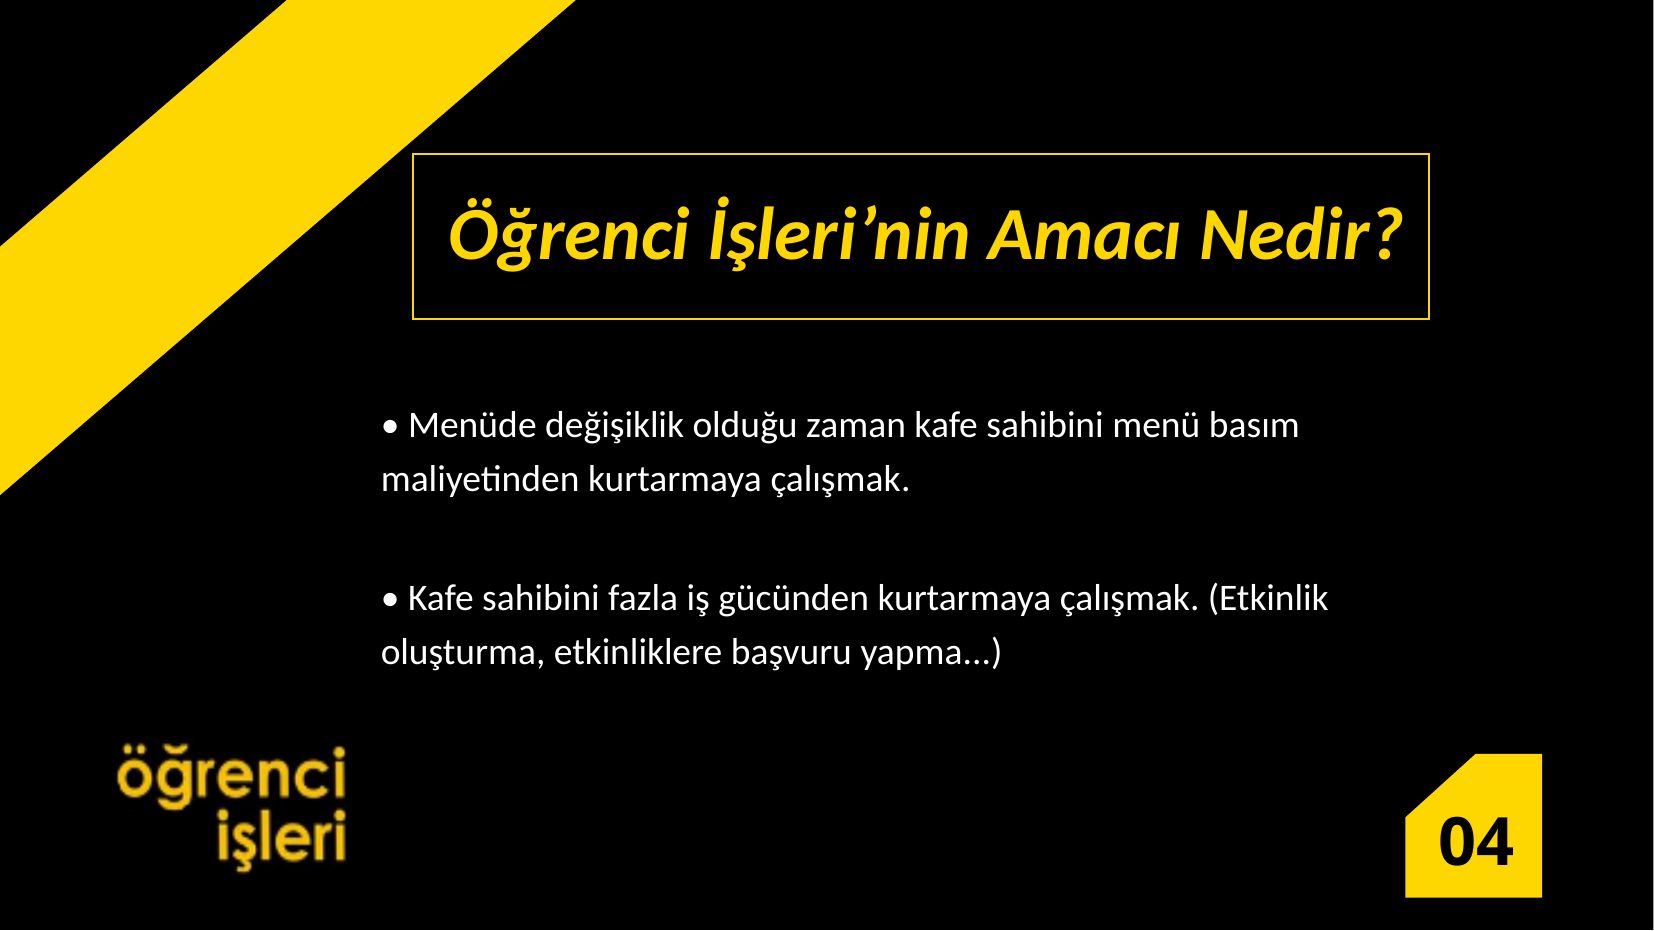

Öğrenci İşleri’nin Amacı Nedir?
• Menüde değişiklik olduğu zaman kafe sahibini menü basım maliyetinden kurtarmaya çalışmak.
• Kafe sahibini fazla iş gücünden kurtarmaya çalışmak. (Etkinlik oluşturma, etkinliklere başvuru yapma...)
04